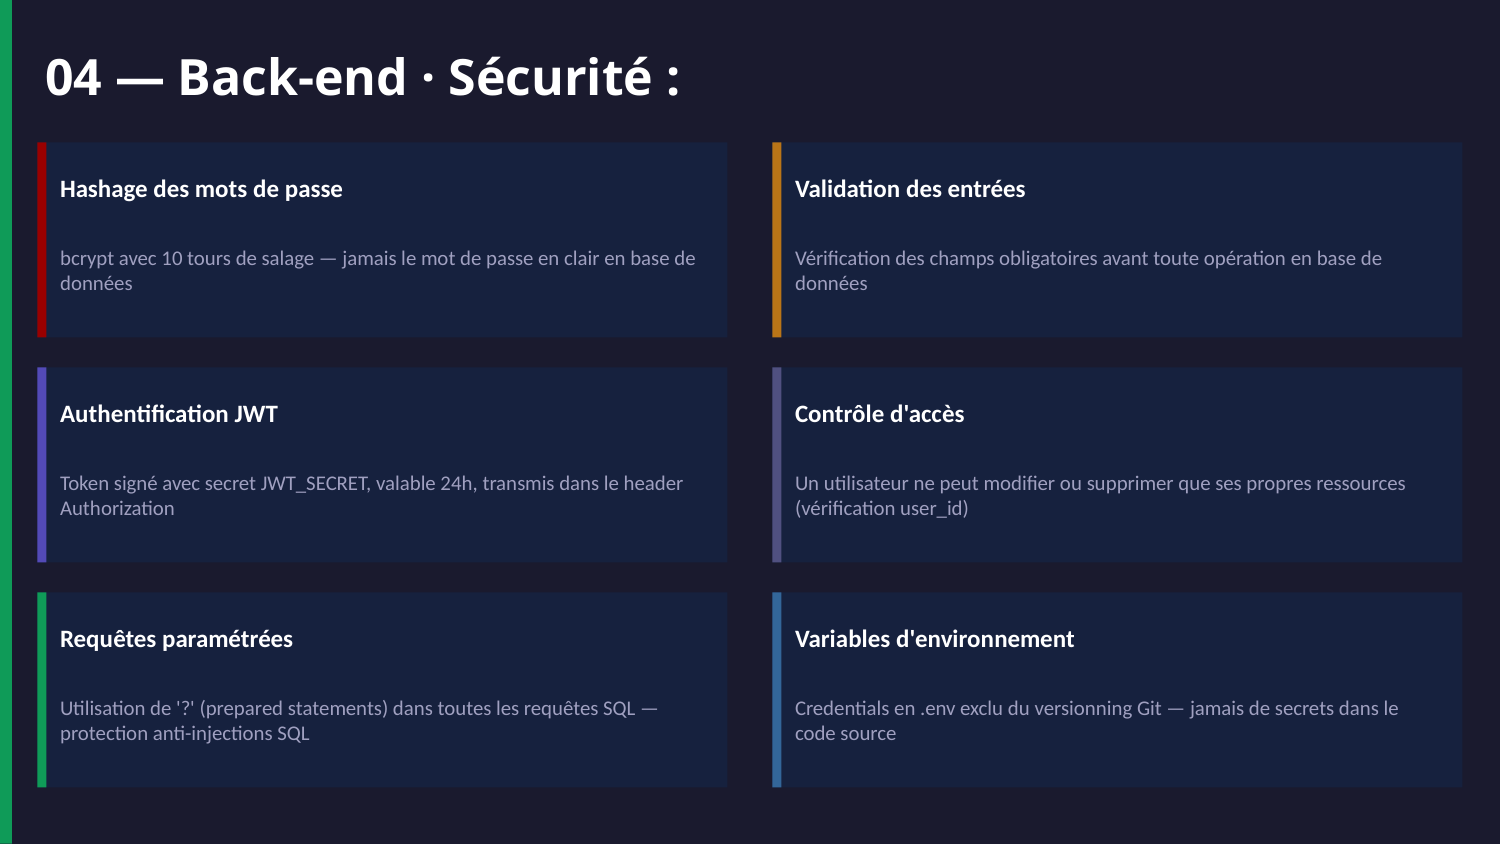

04 — Back-end · Sécurité :
Hashage des mots de passe
Validation des entrées
bcrypt avec 10 tours de salage — jamais le mot de passe en clair en base de données
Vérification des champs obligatoires avant toute opération en base de données
Authentification JWT
Contrôle d'accès
Token signé avec secret JWT_SECRET, valable 24h, transmis dans le header Authorization
Un utilisateur ne peut modifier ou supprimer que ses propres ressources (vérification user_id)
Requêtes paramétrées
Variables d'environnement
Utilisation de '?' (prepared statements) dans toutes les requêtes SQL — protection anti-injections SQL
Credentials en .env exclu du versionning Git — jamais de secrets dans le code source